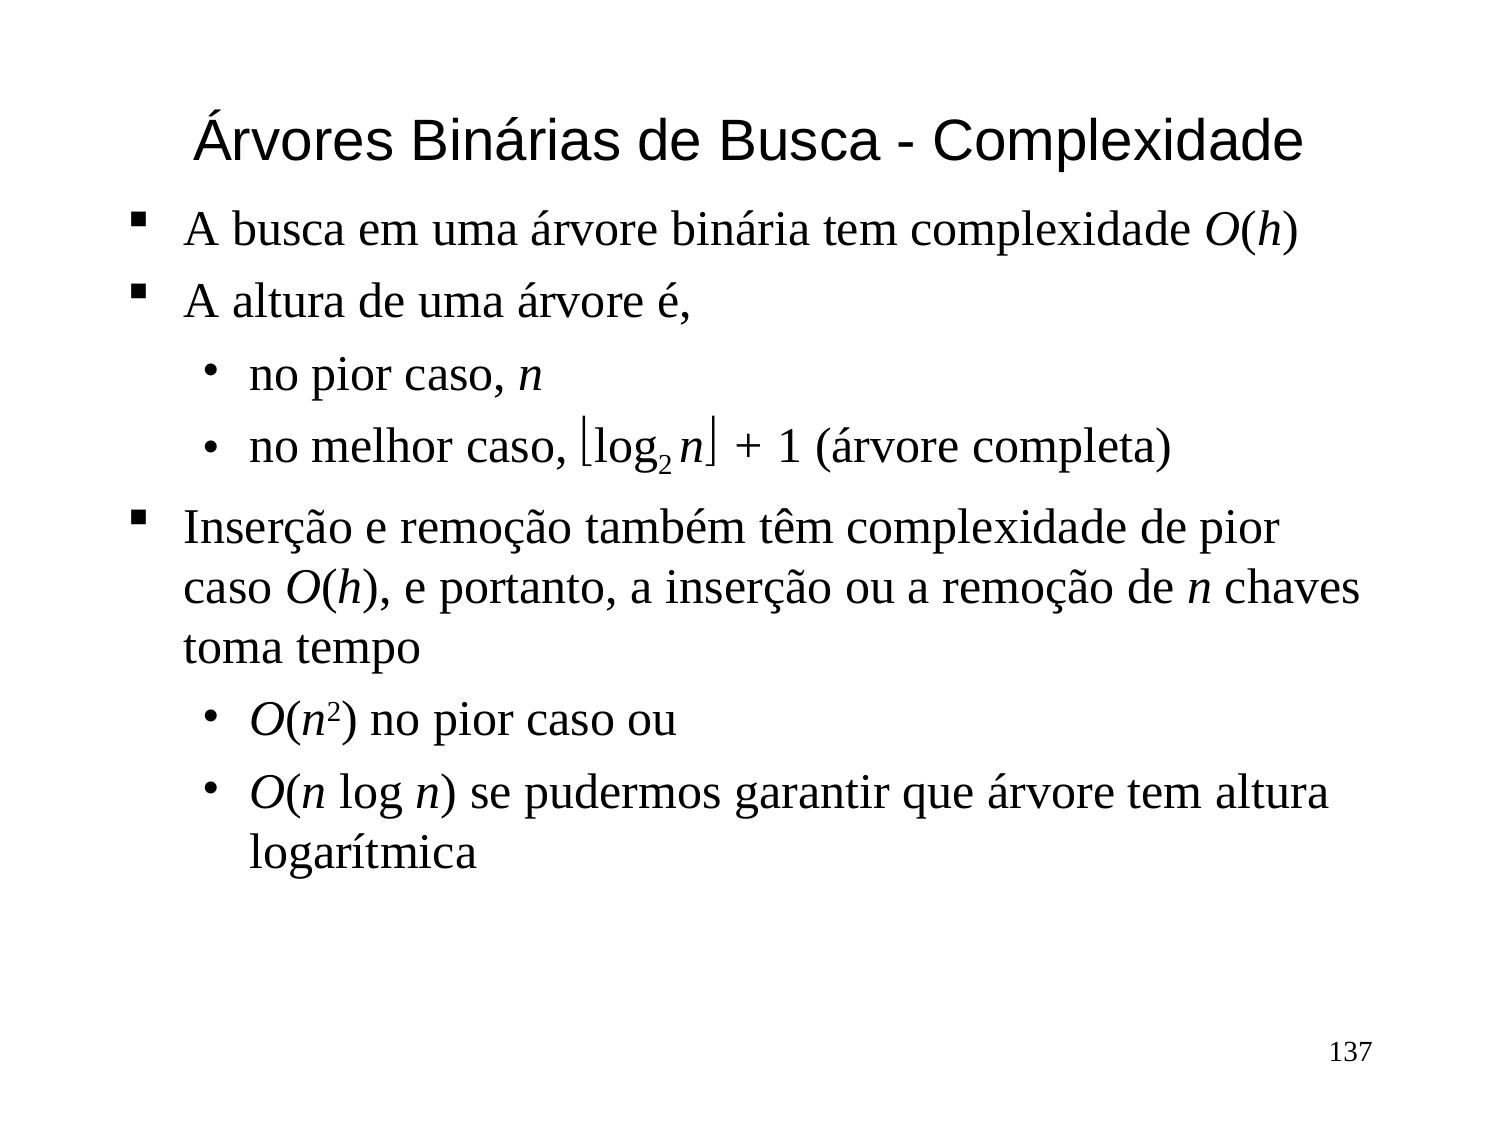

# Árvores Binárias de Busca - Complexidade
A busca em uma árvore binária tem complexidade O(h)
A altura de uma árvore é,
no pior caso, n
no melhor caso, log2 n + 1 (árvore completa)
Inserção e remoção também têm complexidade de pior caso O(h), e portanto, a inserção ou a remoção de n chaves toma tempo
O(n2) no pior caso ou
O(n log n) se pudermos garantir que árvore tem altura logarítmica
137